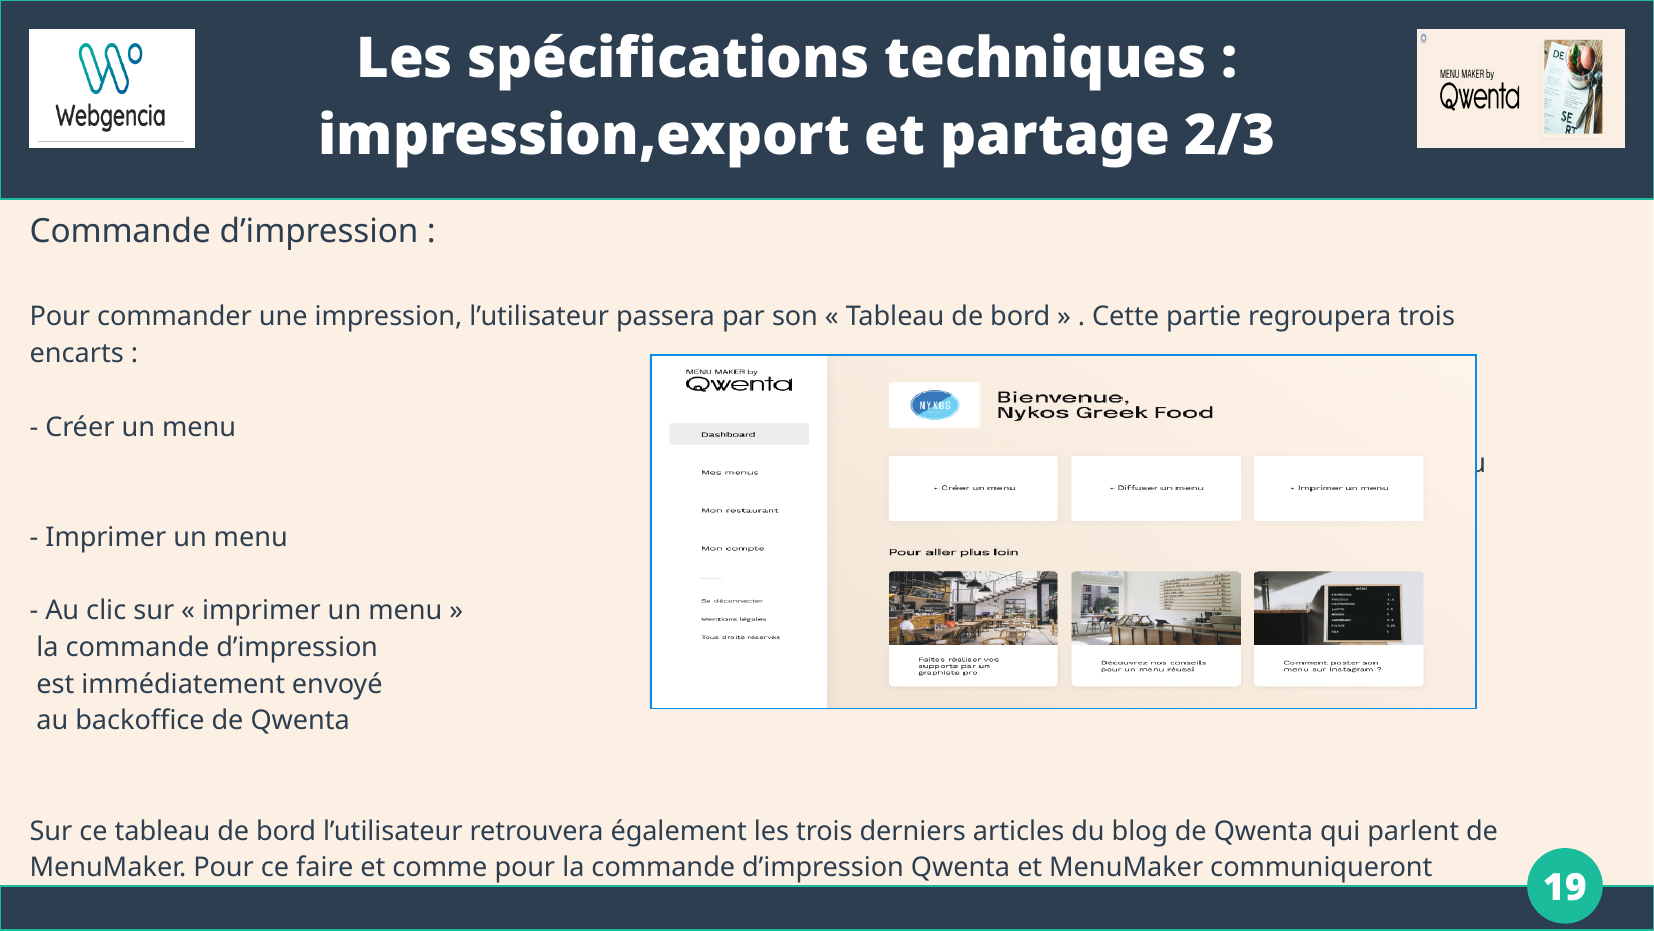

# Les spécifications techniques : impression,export et partage 2/3
Commande d’impression :
Pour commander une impression, l’utilisateur passera par son « Tableau de bord » . Cette partie regroupera trois encarts :
- Créer un menu
 - Diffuser un menu
- Imprimer un menu
- Au clic sur « imprimer un menu »
 la commande d’impression
 est immédiatement envoyé
 au backoffice de Qwenta
Sur ce tableau de bord l’utilisateur retrouvera également les trois derniers articles du blog de Qwenta qui parlent de MenuMaker. Pour ce faire et comme pour la commande d’impression Qwenta et MenuMaker communiqueront grâce aux Api .
19